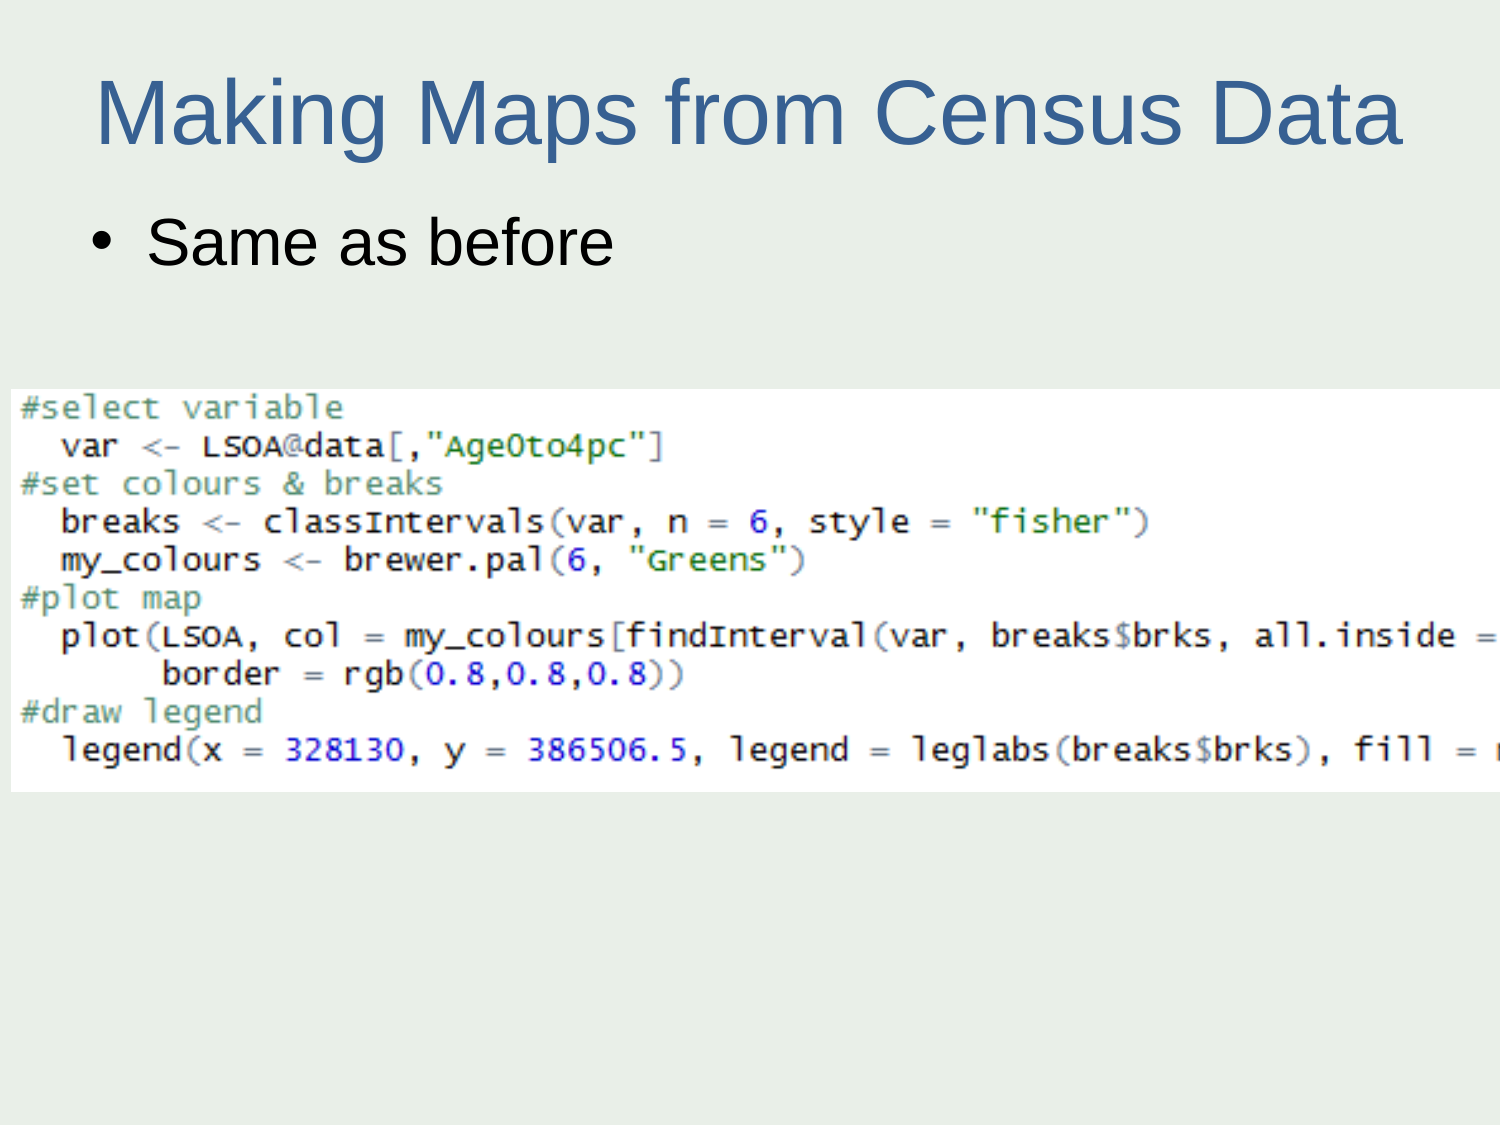

Making Maps from Census Data
Same as before